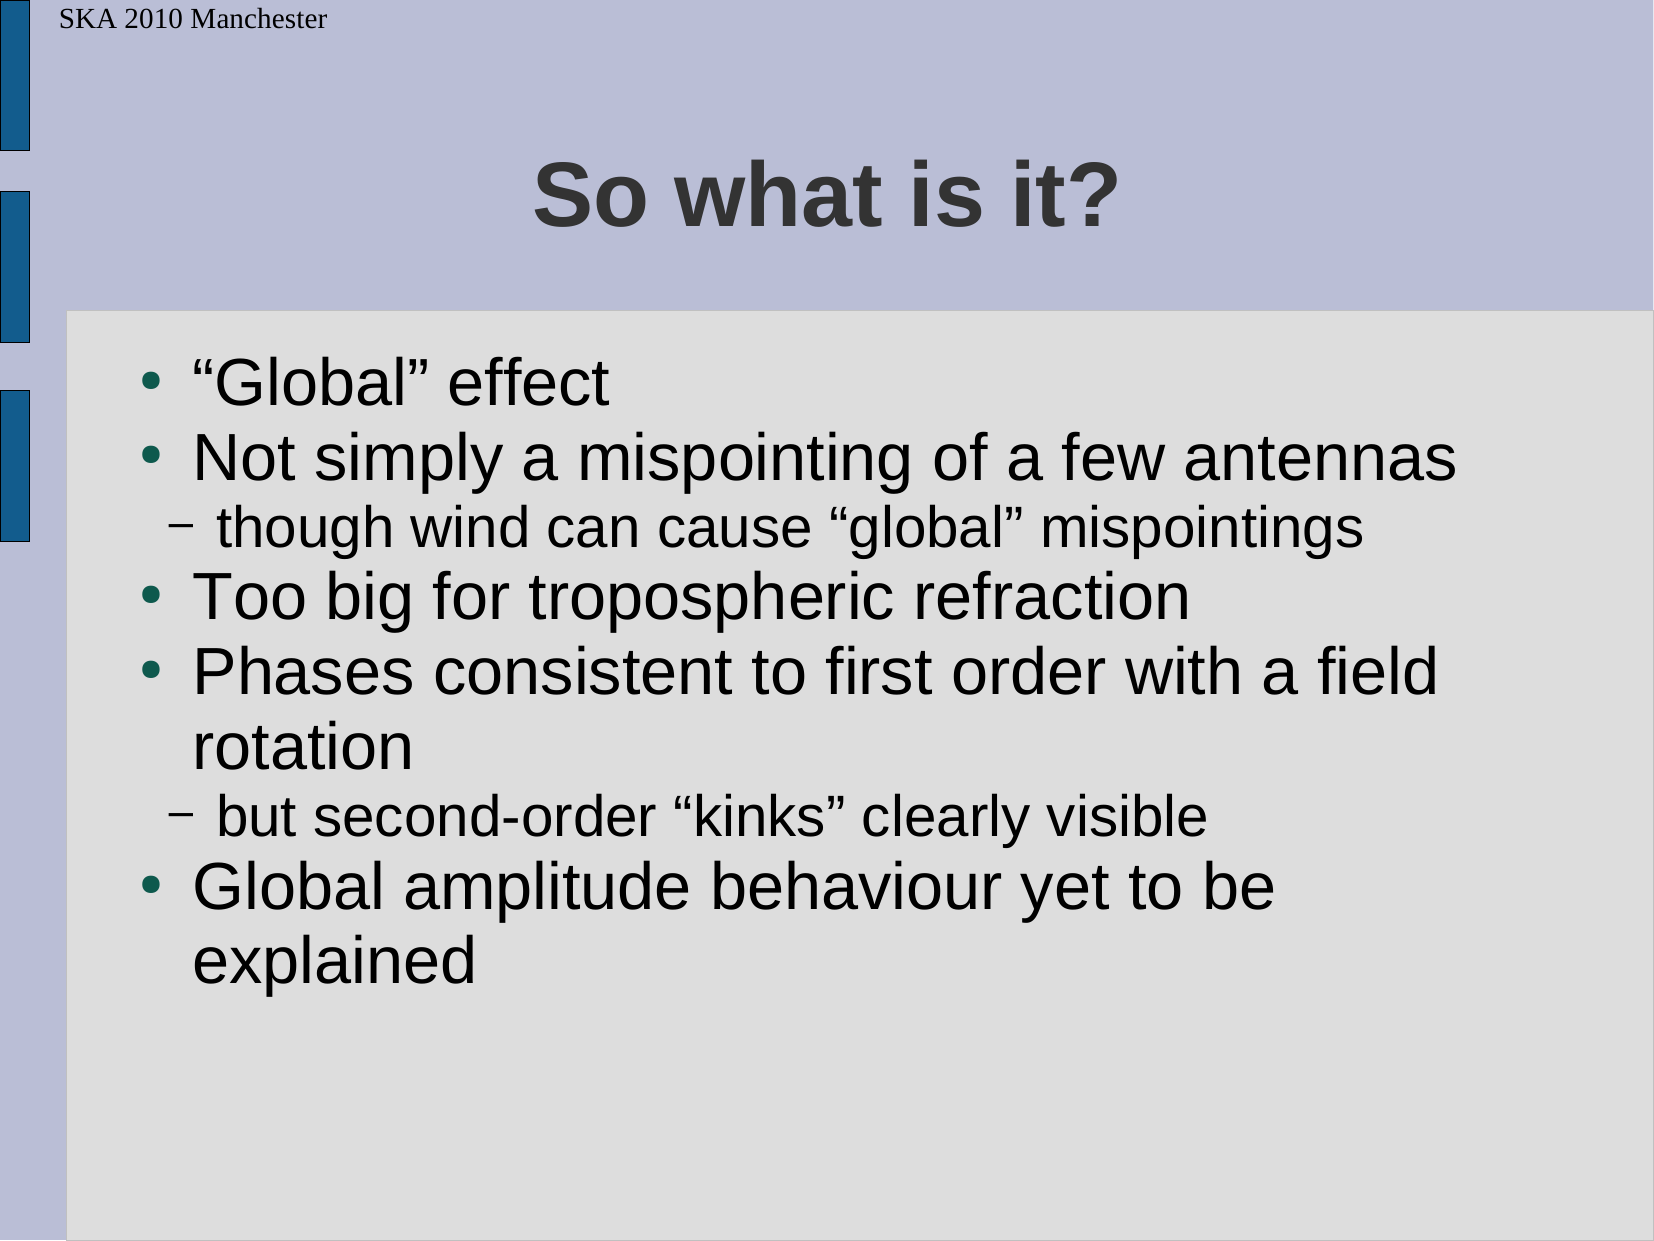

SKA 2010 Manchester
# So what is it?
“Global” effect
Not simply a mispointing of a few antennas
though wind can cause “global” mispointings
Too big for tropospheric refraction
Phases consistent to first order with a field rotation
but second-order “kinks” clearly visible
Global amplitude behaviour yet to be explained